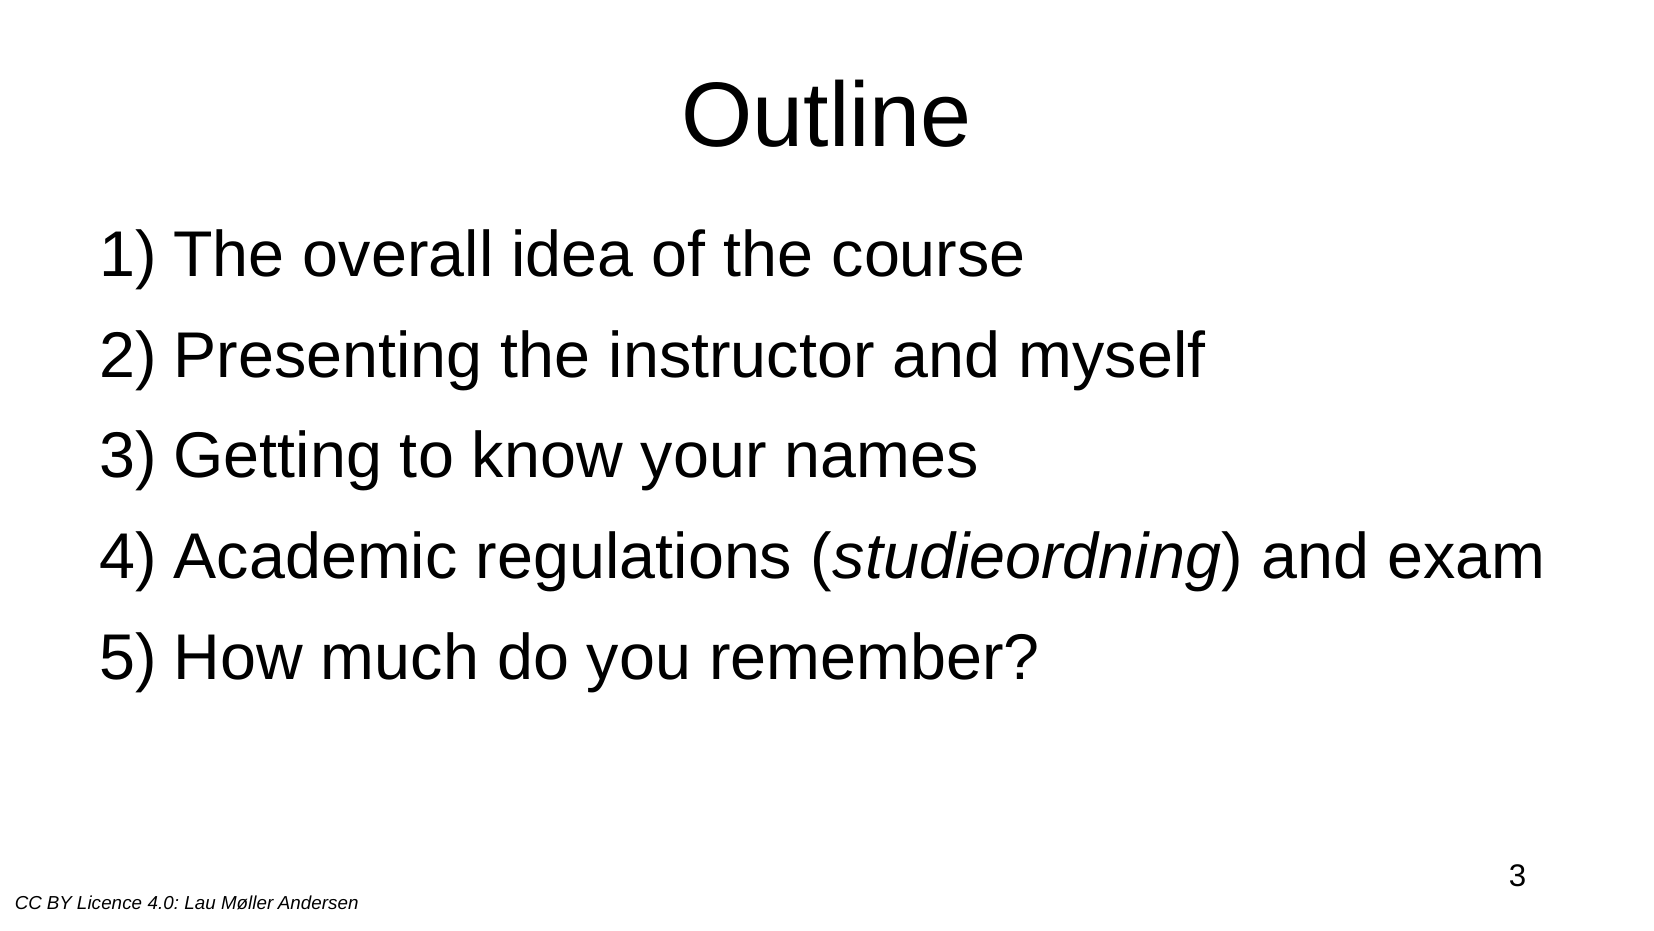

# Outline
 The overall idea of the course
 Presenting the instructor and myself
 Getting to know your names
 Academic regulations (studieordning) and exam
 How much do you remember?
CC BY Licence 4.0: Lau Møller Andersen